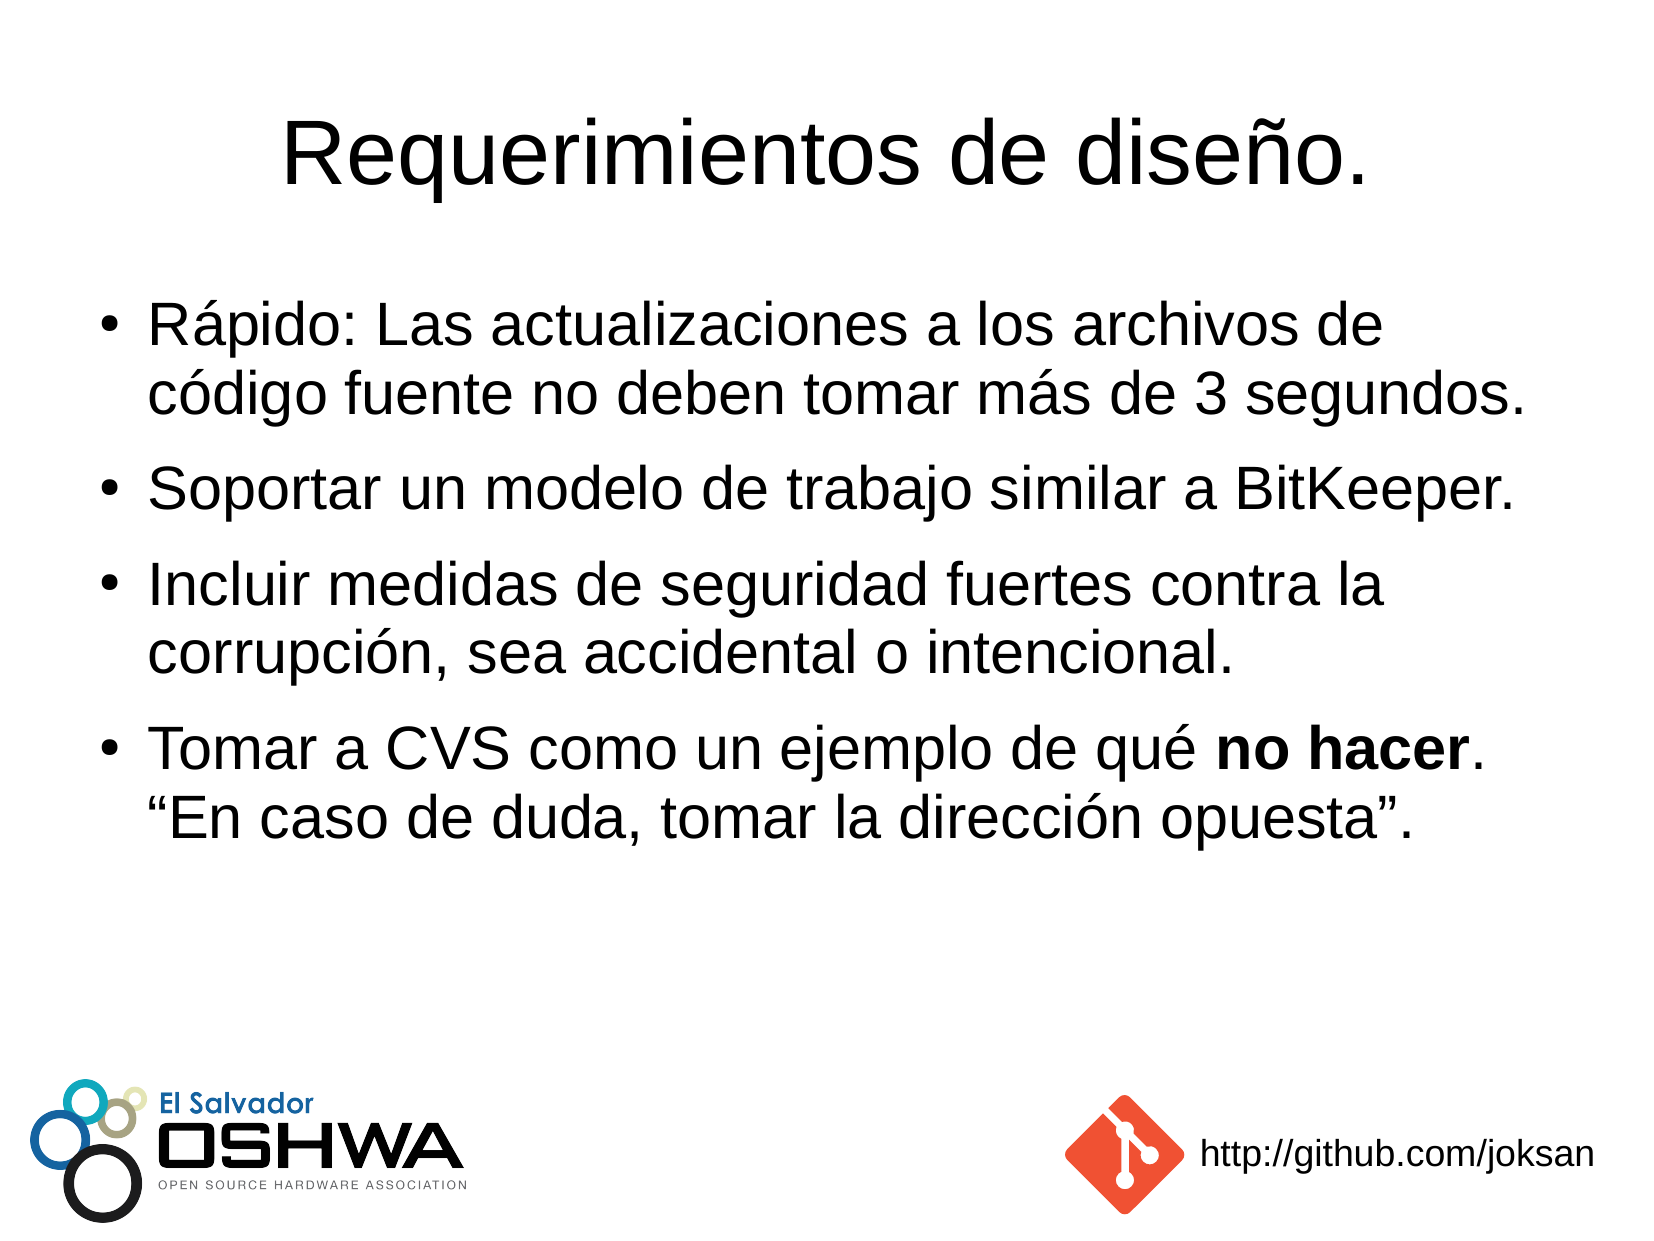

# Requerimientos de diseño.
Rápido: Las actualizaciones a los archivos de código fuente no deben tomar más de 3 segundos.
Soportar un modelo de trabajo similar a BitKeeper.
Incluir medidas de seguridad fuertes contra la corrupción, sea accidental o intencional.
Tomar a CVS como un ejemplo de qué no hacer. “En caso de duda, tomar la dirección opuesta”.
http://github.com/joksan